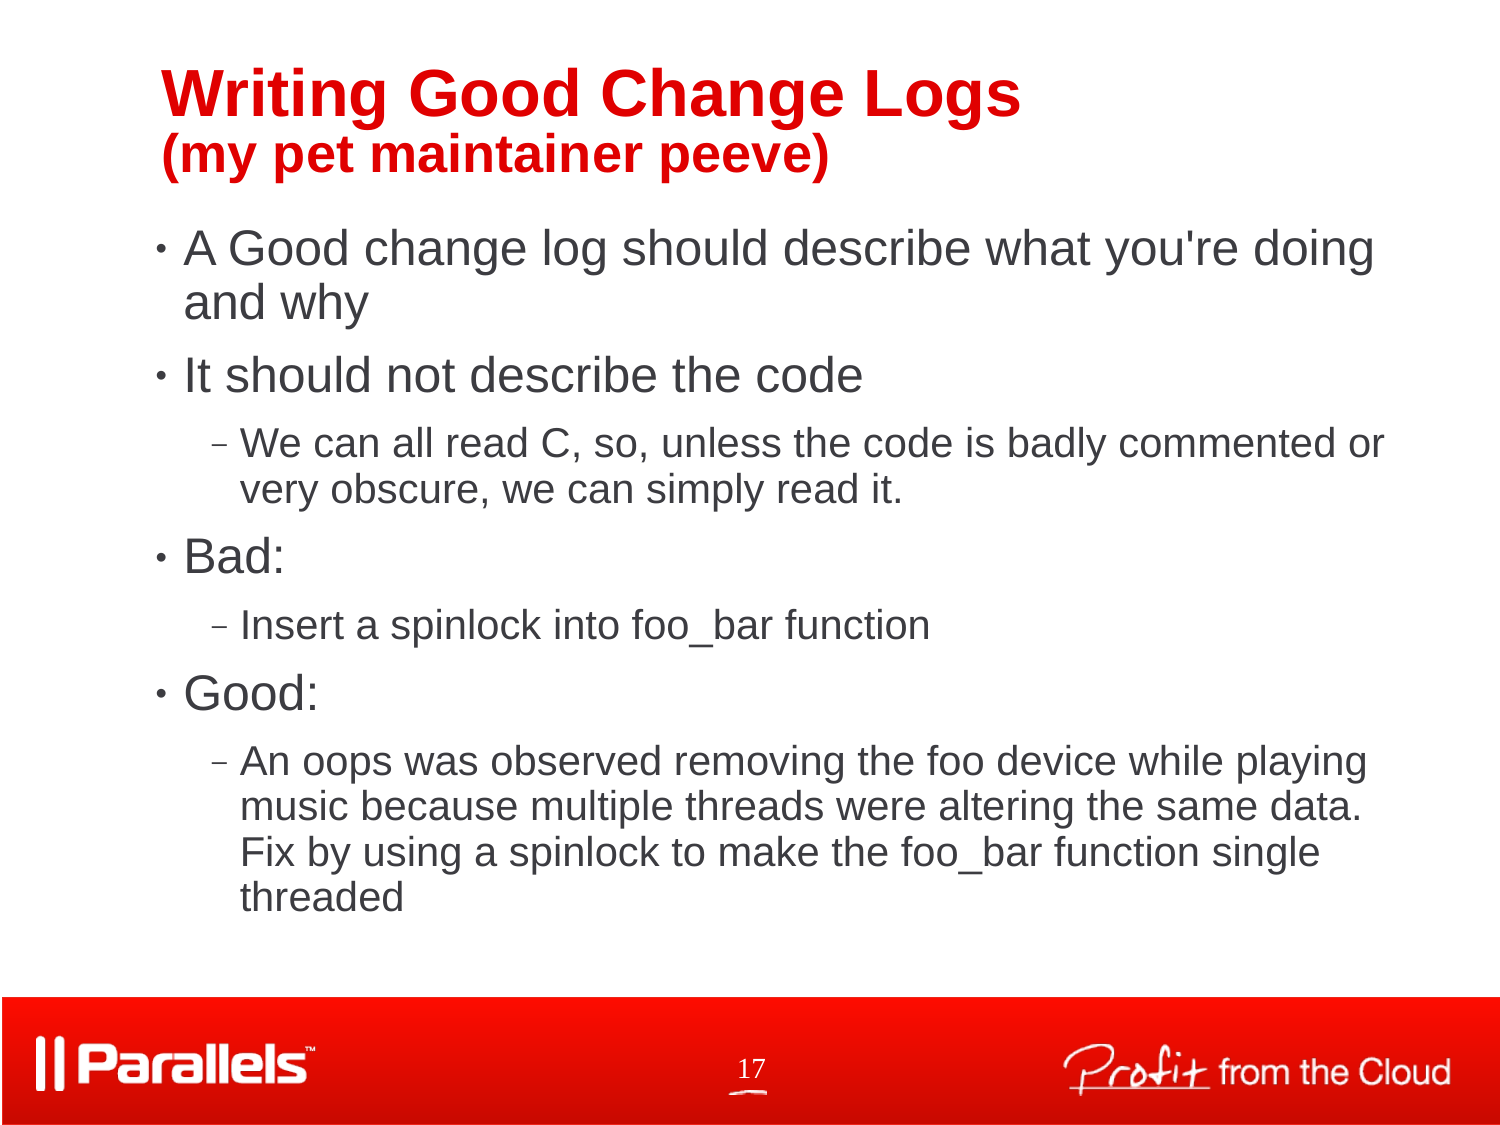

# Writing Good Change Logs (my pet maintainer peeve)
A Good change log should describe what you're doing and why
It should not describe the code
We can all read C, so, unless the code is badly commented or very obscure, we can simply read it.
Bad:
Insert a spinlock into foo_bar function
Good:
An oops was observed removing the foo device while playing music because multiple threads were altering the same data. Fix by using a spinlock to make the foo_bar function single threaded